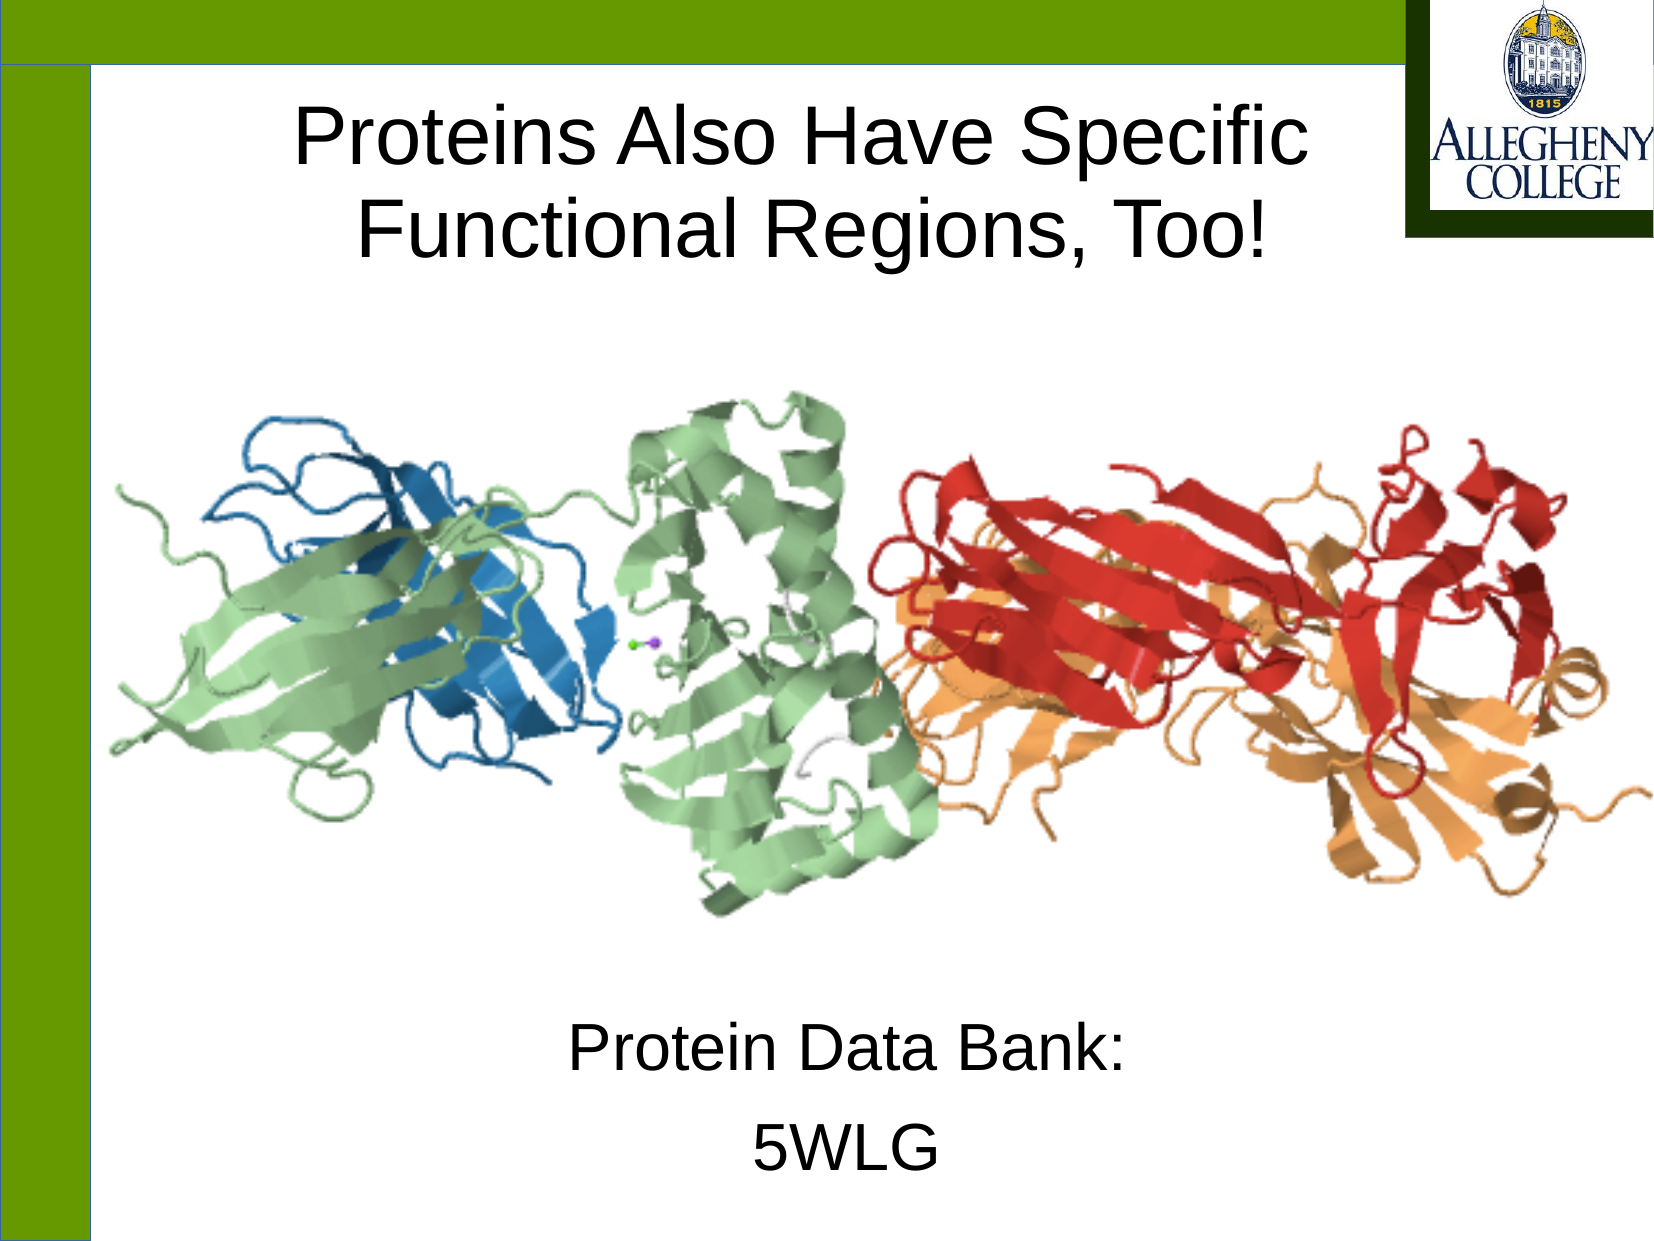

# Proteins Also Have Specific Functional Regions, Too!
Protein Data Bank:
5WLG